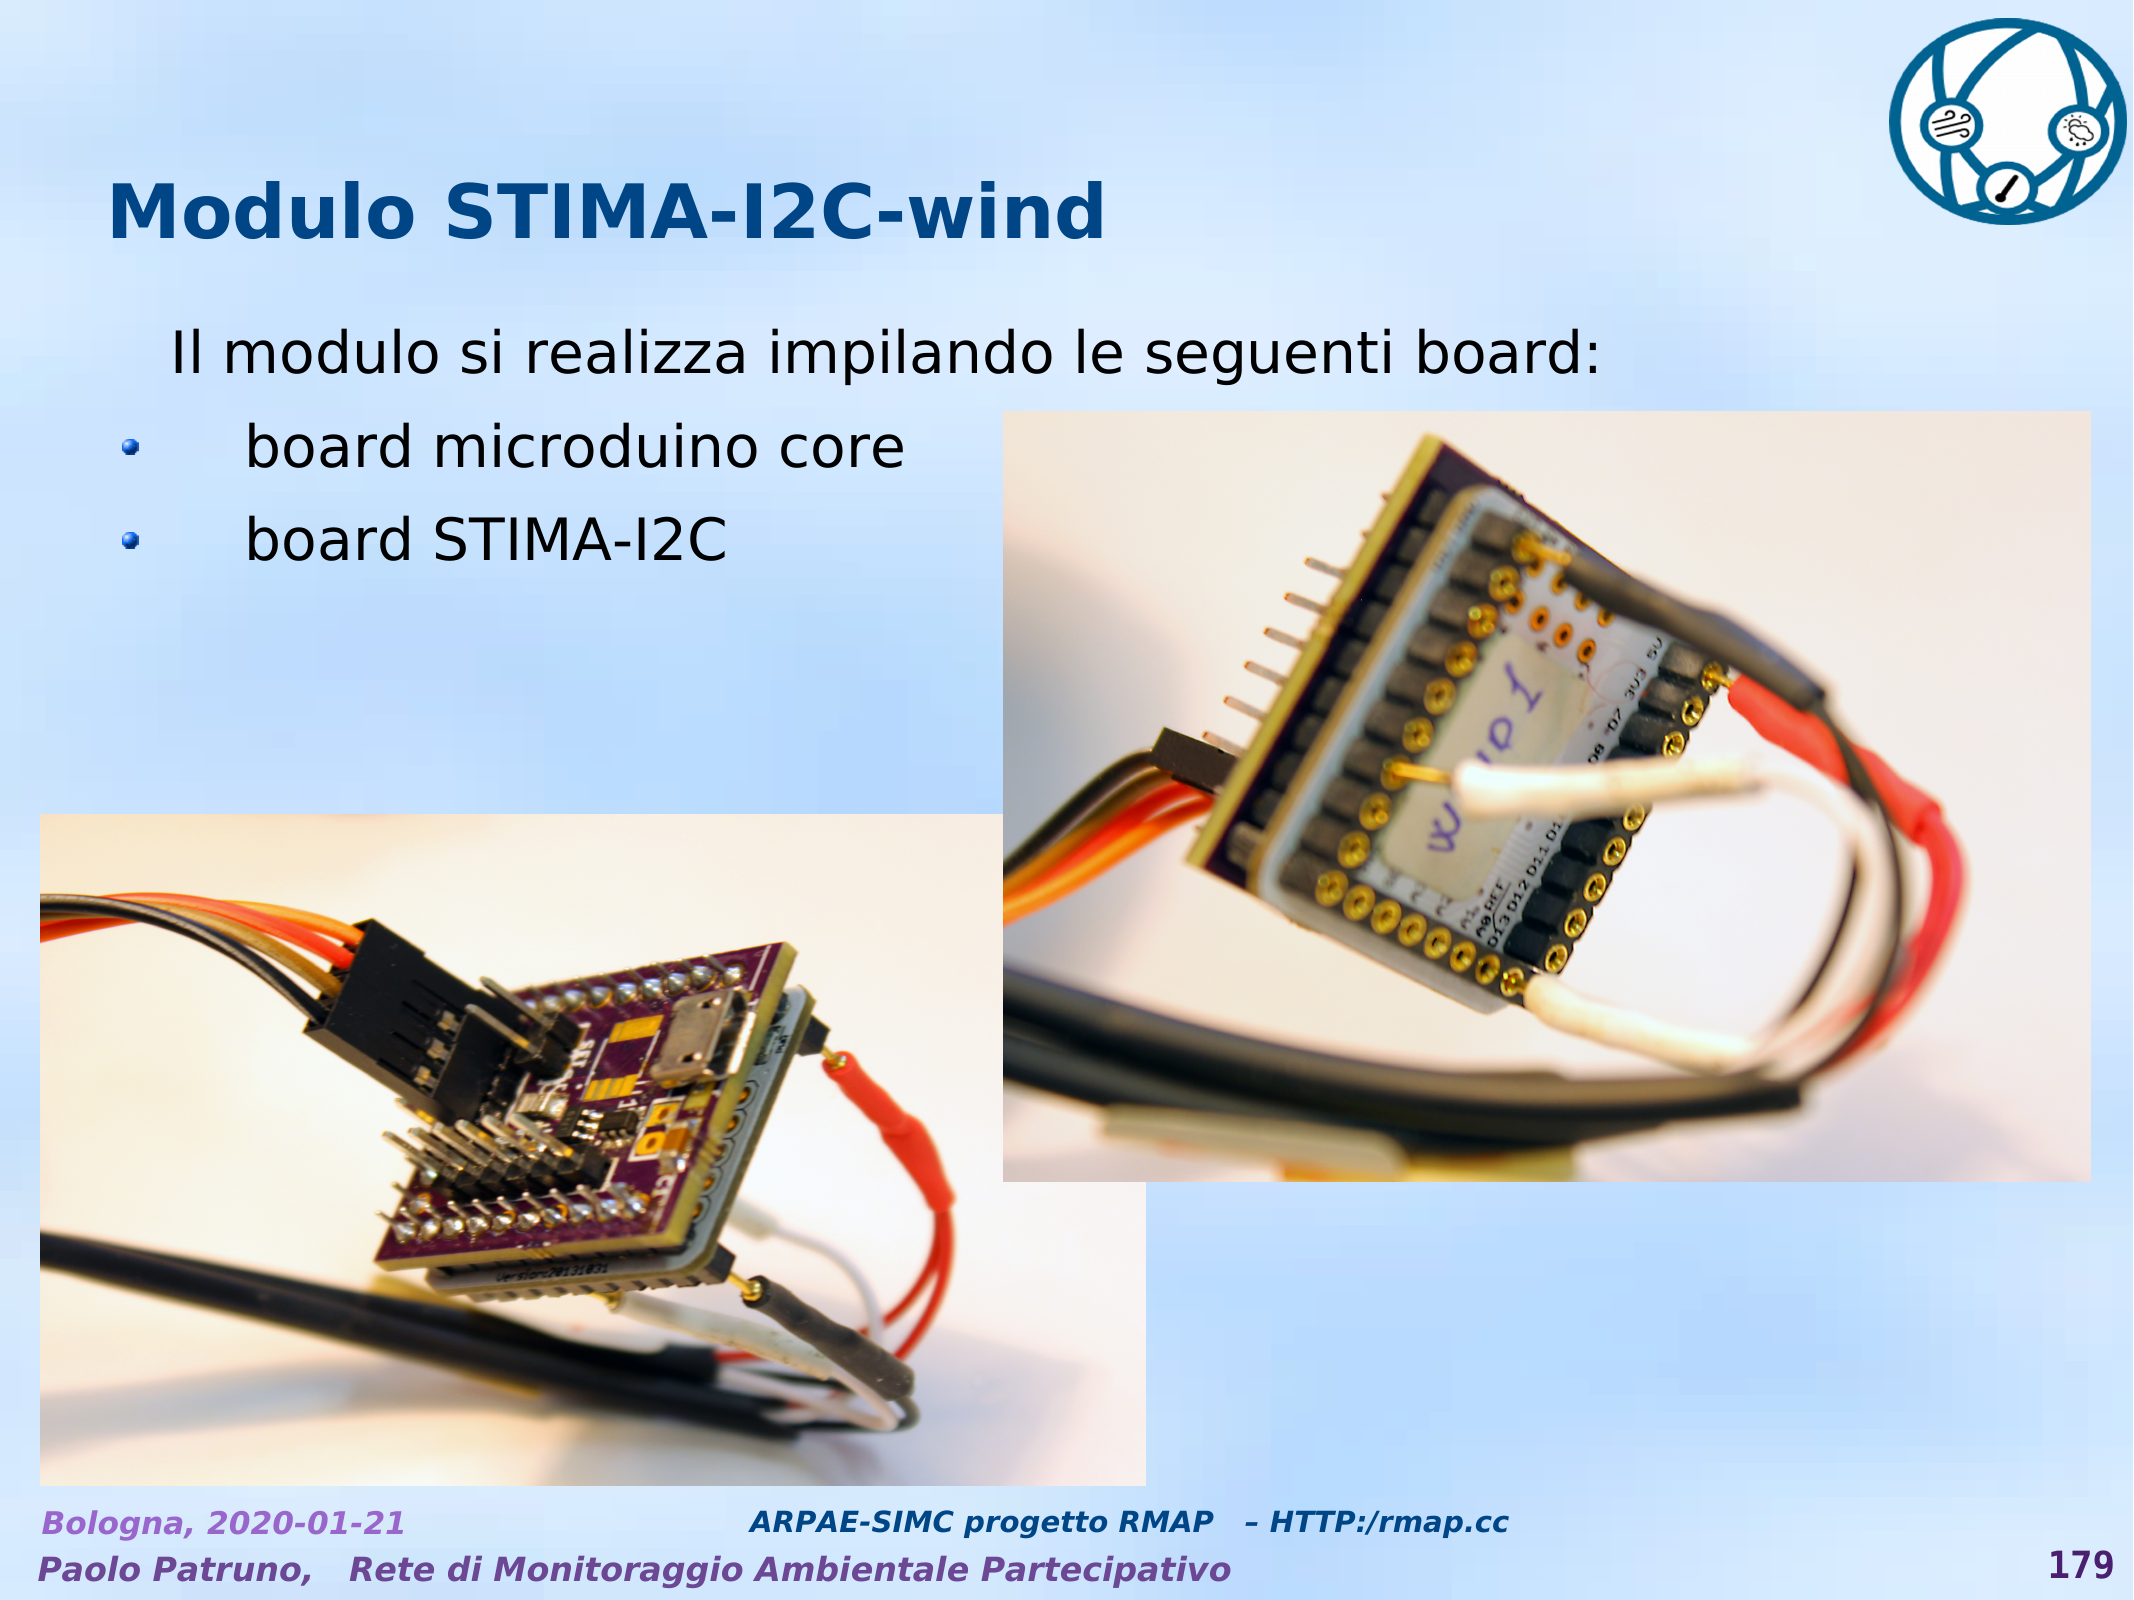

# Modulo STIMA-I2C-wind
Il modulo si realizza impilando le seguenti board:
 board microduino core
 board STIMA-I2C